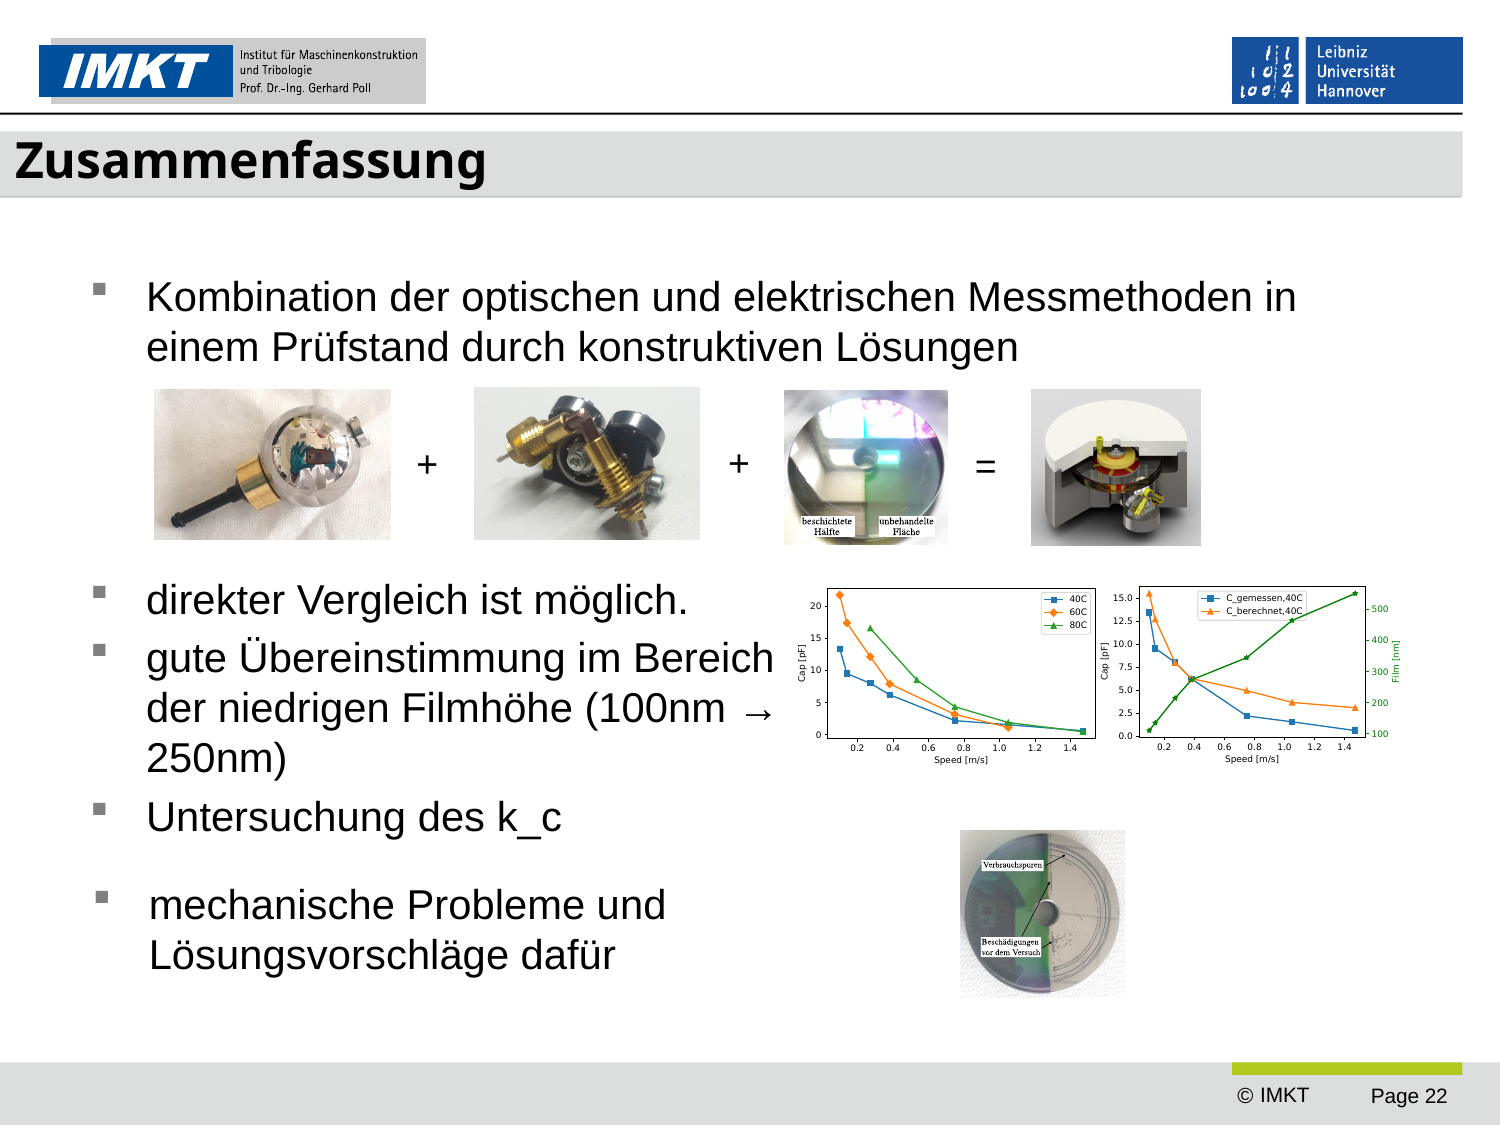

# Zusammenfassung
Kombination der optischen und elektrischen Messmethoden in einem Prüfstand durch konstruktiven Lösungen
+
+
=
direkter Vergleich ist möglich.
gute Übereinstimmung im Bereich der niedrigen Filmhöhe (100nm → 250nm)
Untersuchung des k_c
mechanische Probleme und Lösungsvorschläge dafür